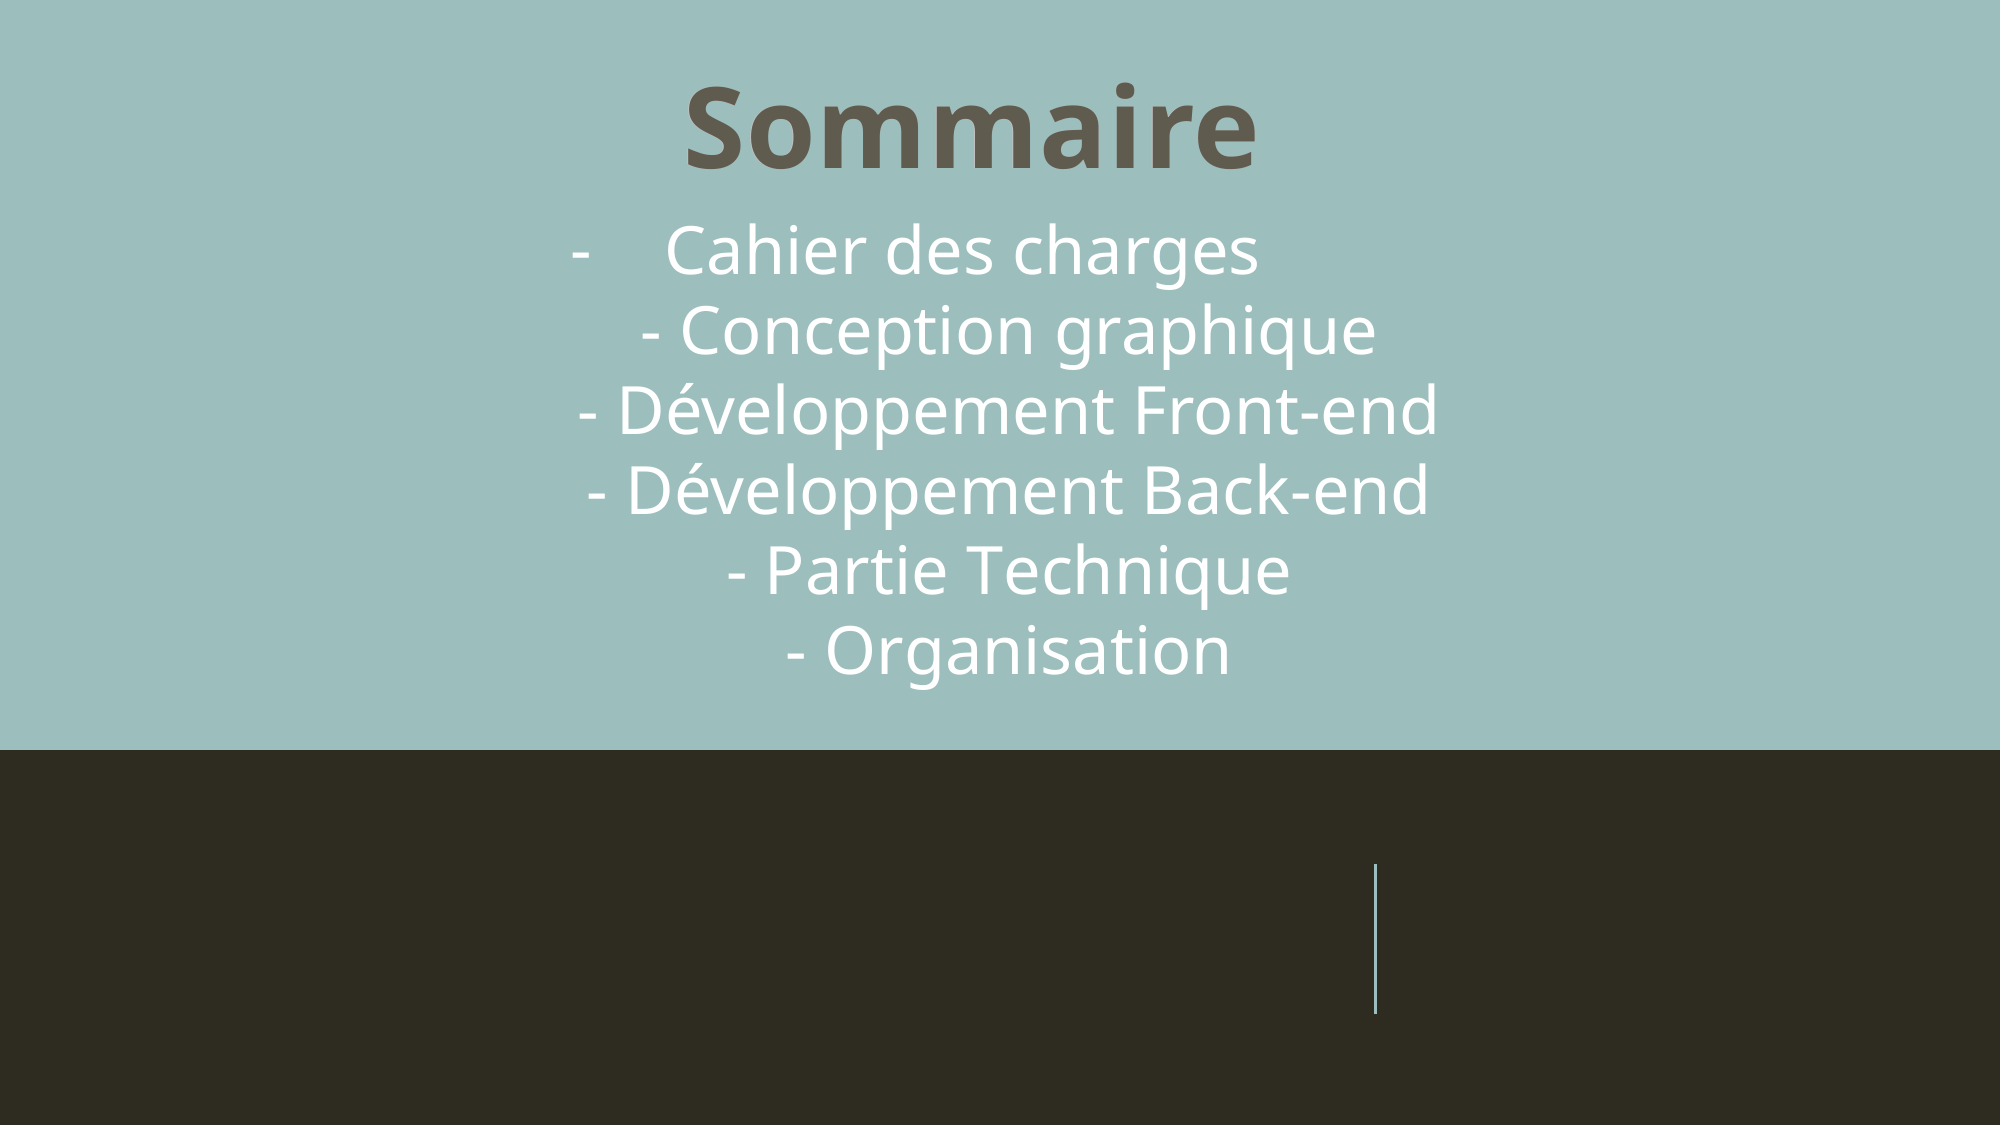

Sommaire
Cahier des charges
- Conception graphique
- Développement Front-end
- Développement Back-end
- Partie Technique
- Organisation